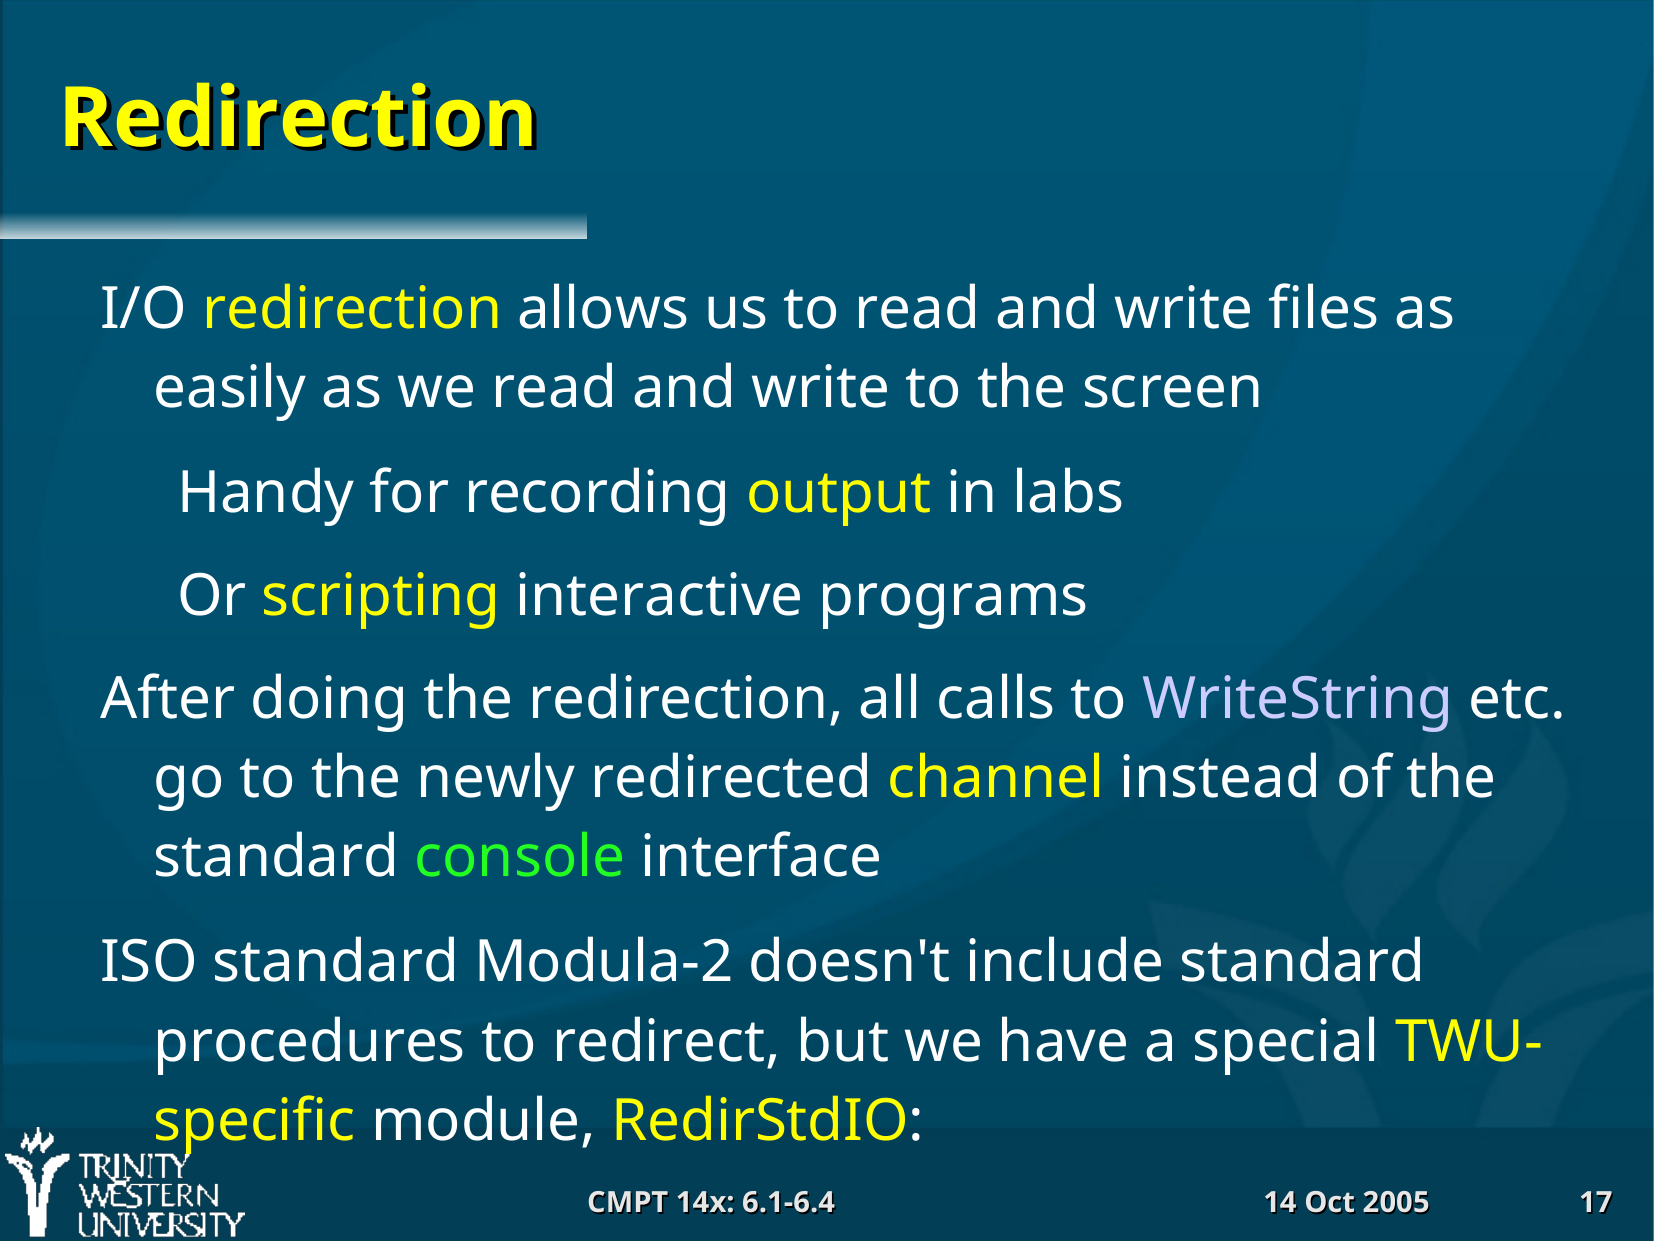

# Redirection
I/O redirection allows us to read and write files as easily as we read and write to the screen
Handy for recording output in labs
Or scripting interactive programs
After doing the redirection, all calls to WriteString etc. go to the newly redirected channel instead of the standard console interface
ISO standard Modula-2 doesn't include standard procedures to redirect, but we have a special TWU-specific module, RedirStdIO:
CMPT 14x: 6.1-6.4
14 Oct 2005
17